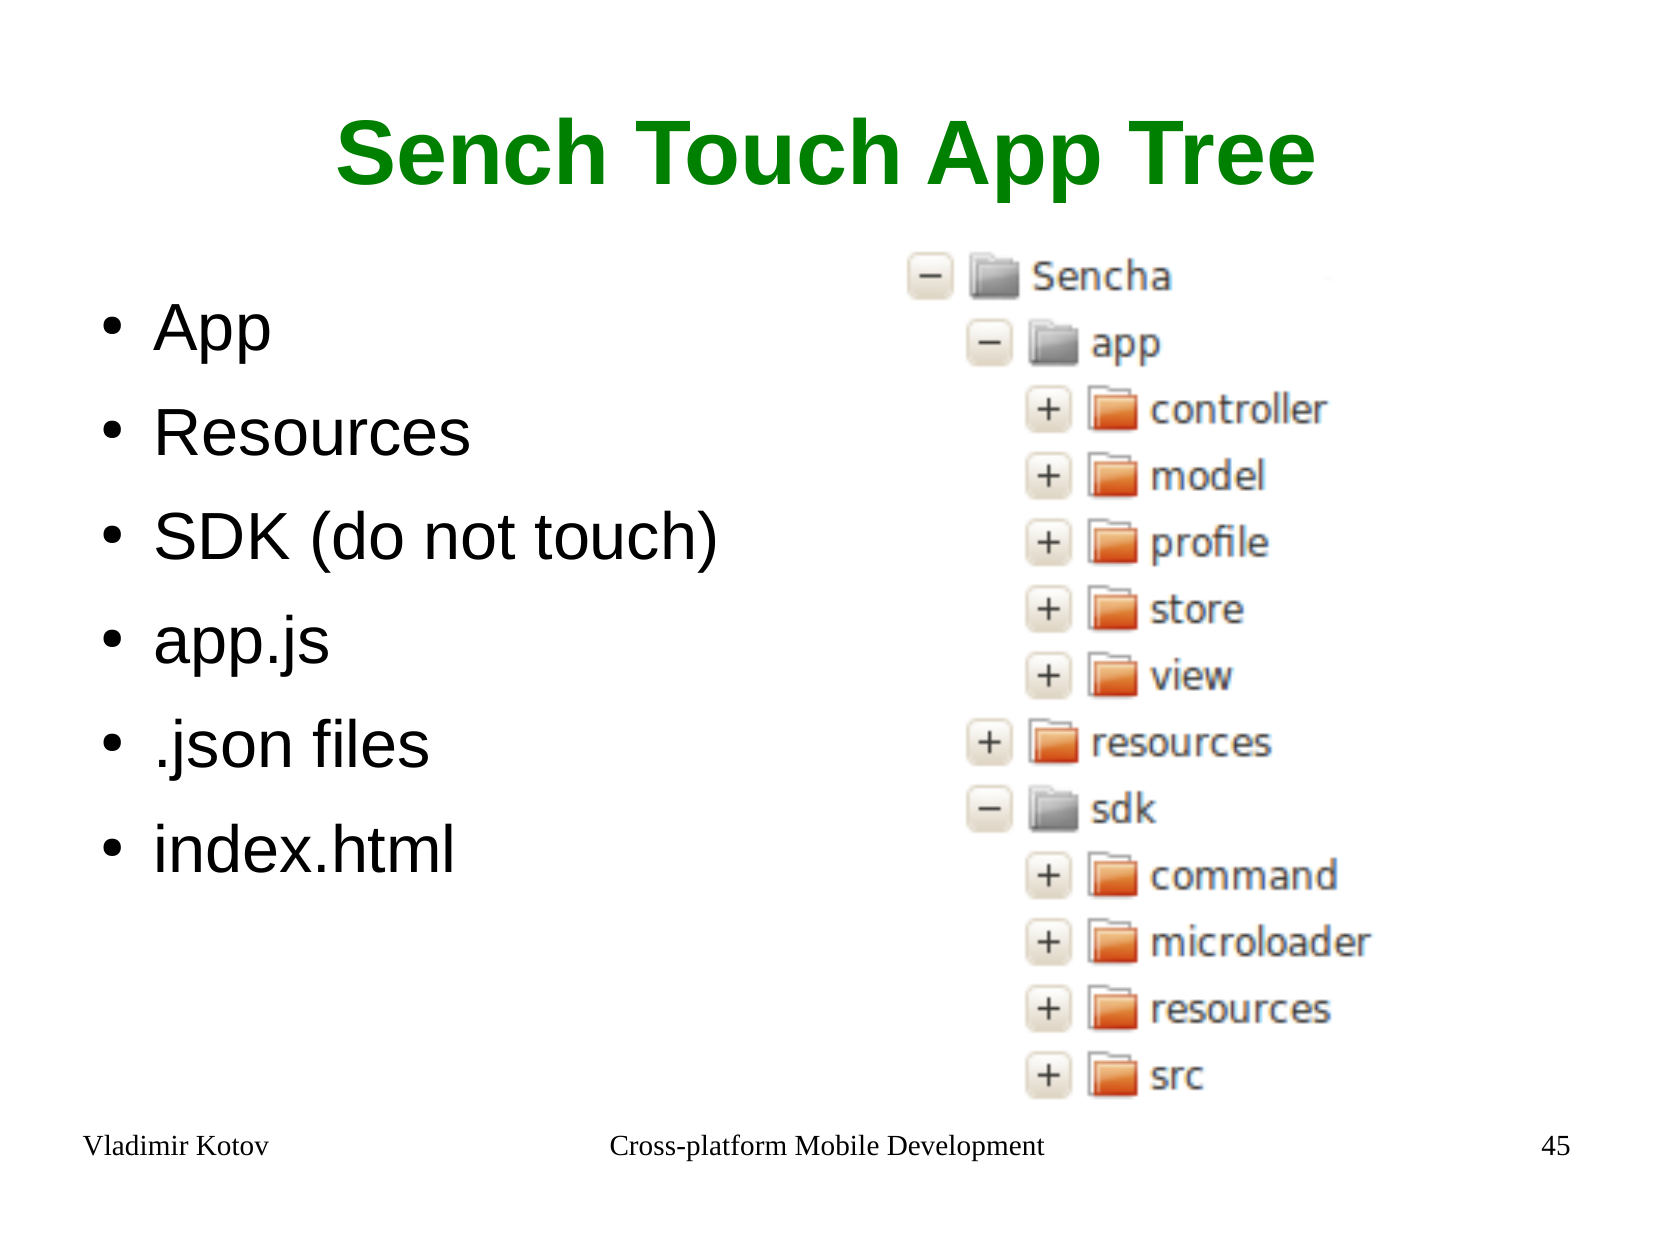

# Sench Touch App Tree
App
Resources
SDK (do not touch)
app.js
.json files
index.html
Vladimir Kotov
Cross-platform Mobile Development
45